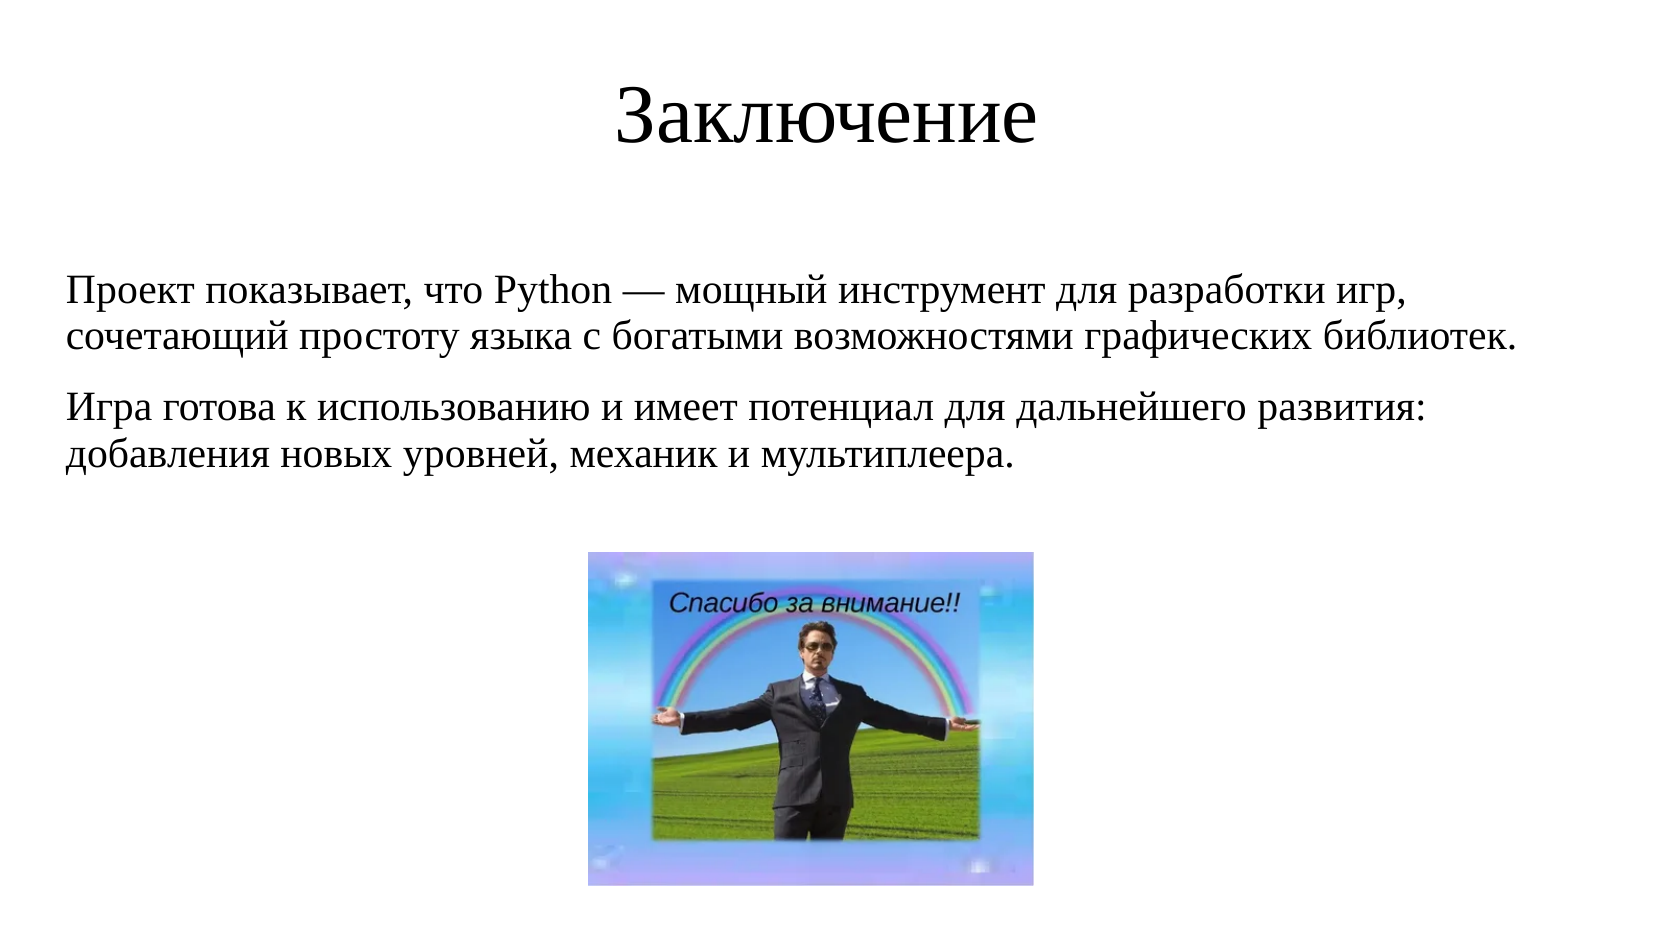

# Заключение
Проект показывает, что Python — мощный инструмент для разработки игр, сочетающий простоту языка с богатыми возможностями графических библиотек.
Игра готова к использованию и имеет потенциал для дальнейшего развития: добавления новых уровней, механик и мультиплеера.